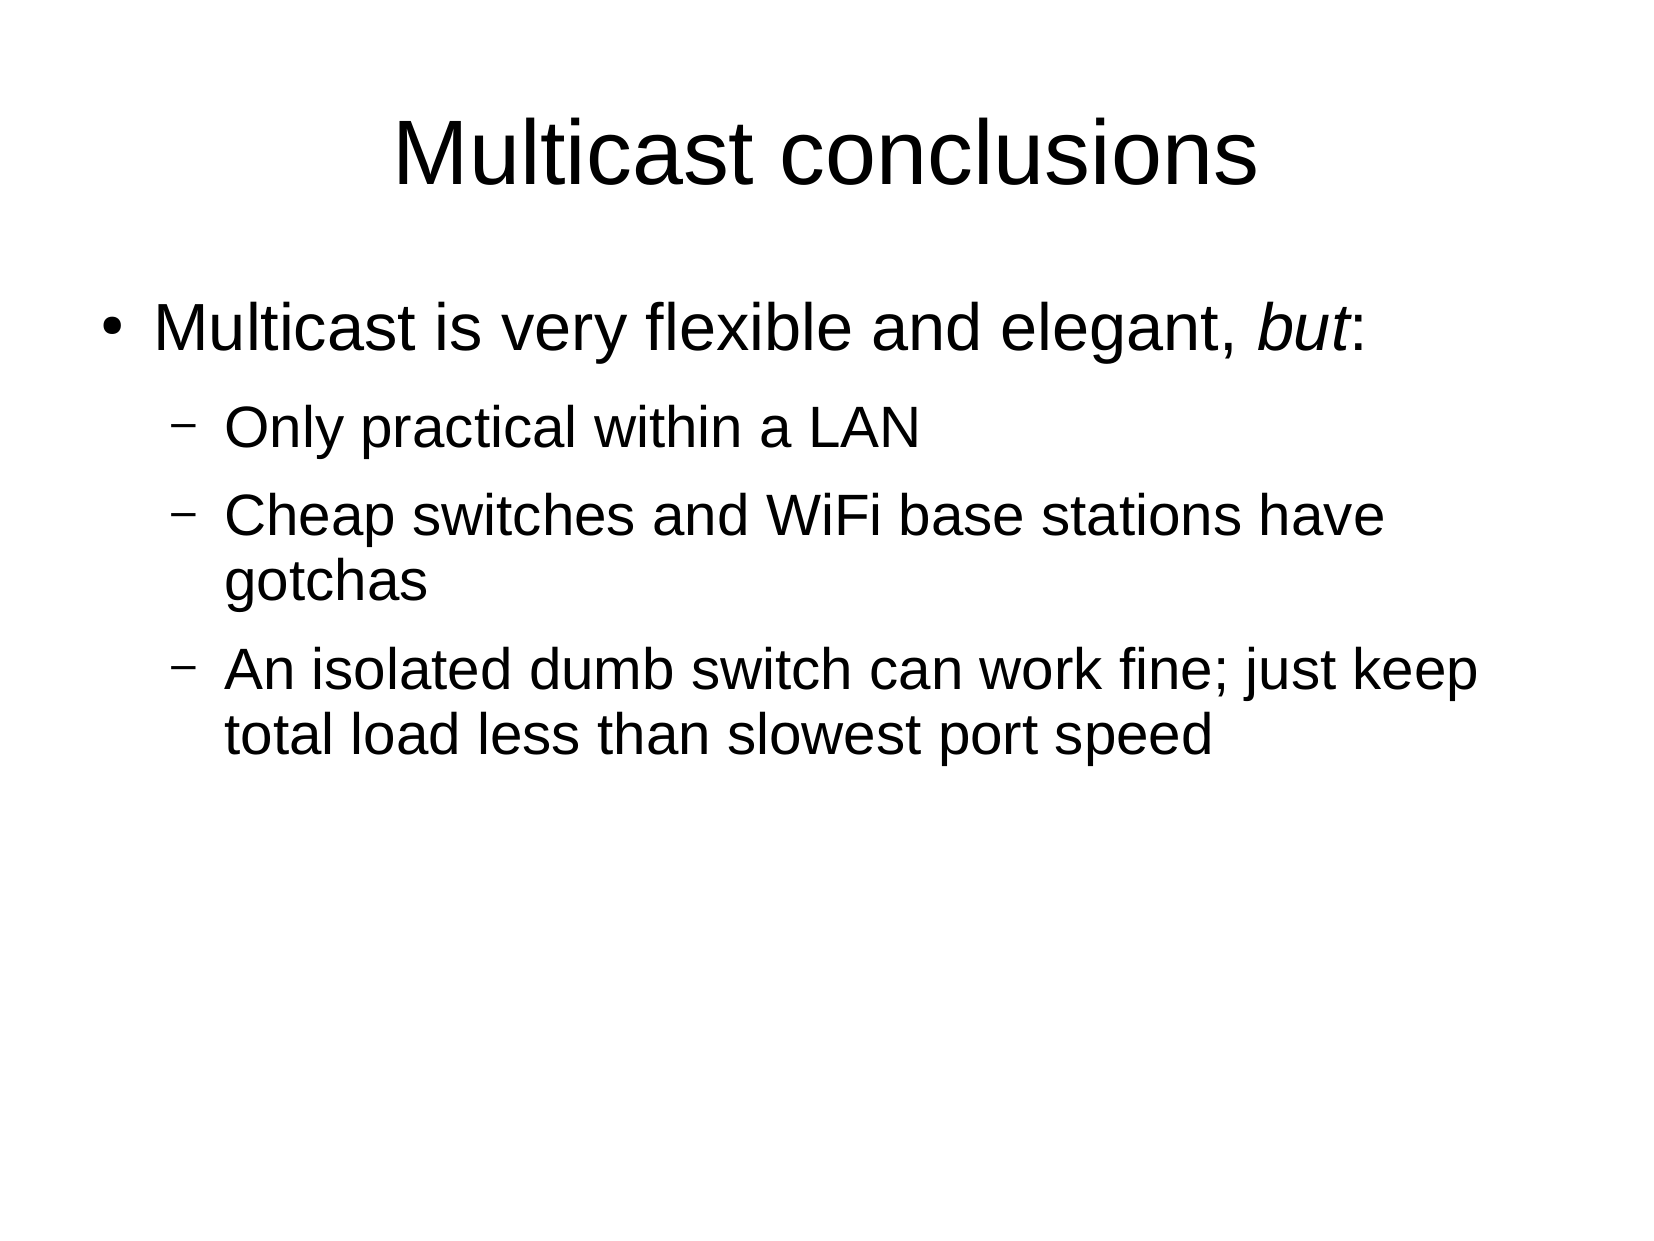

# Multicast conclusions
Multicast is very flexible and elegant, but:
Only practical within a LAN
Cheap switches and WiFi base stations have gotchas
An isolated dumb switch can work fine; just keep total load less than slowest port speed